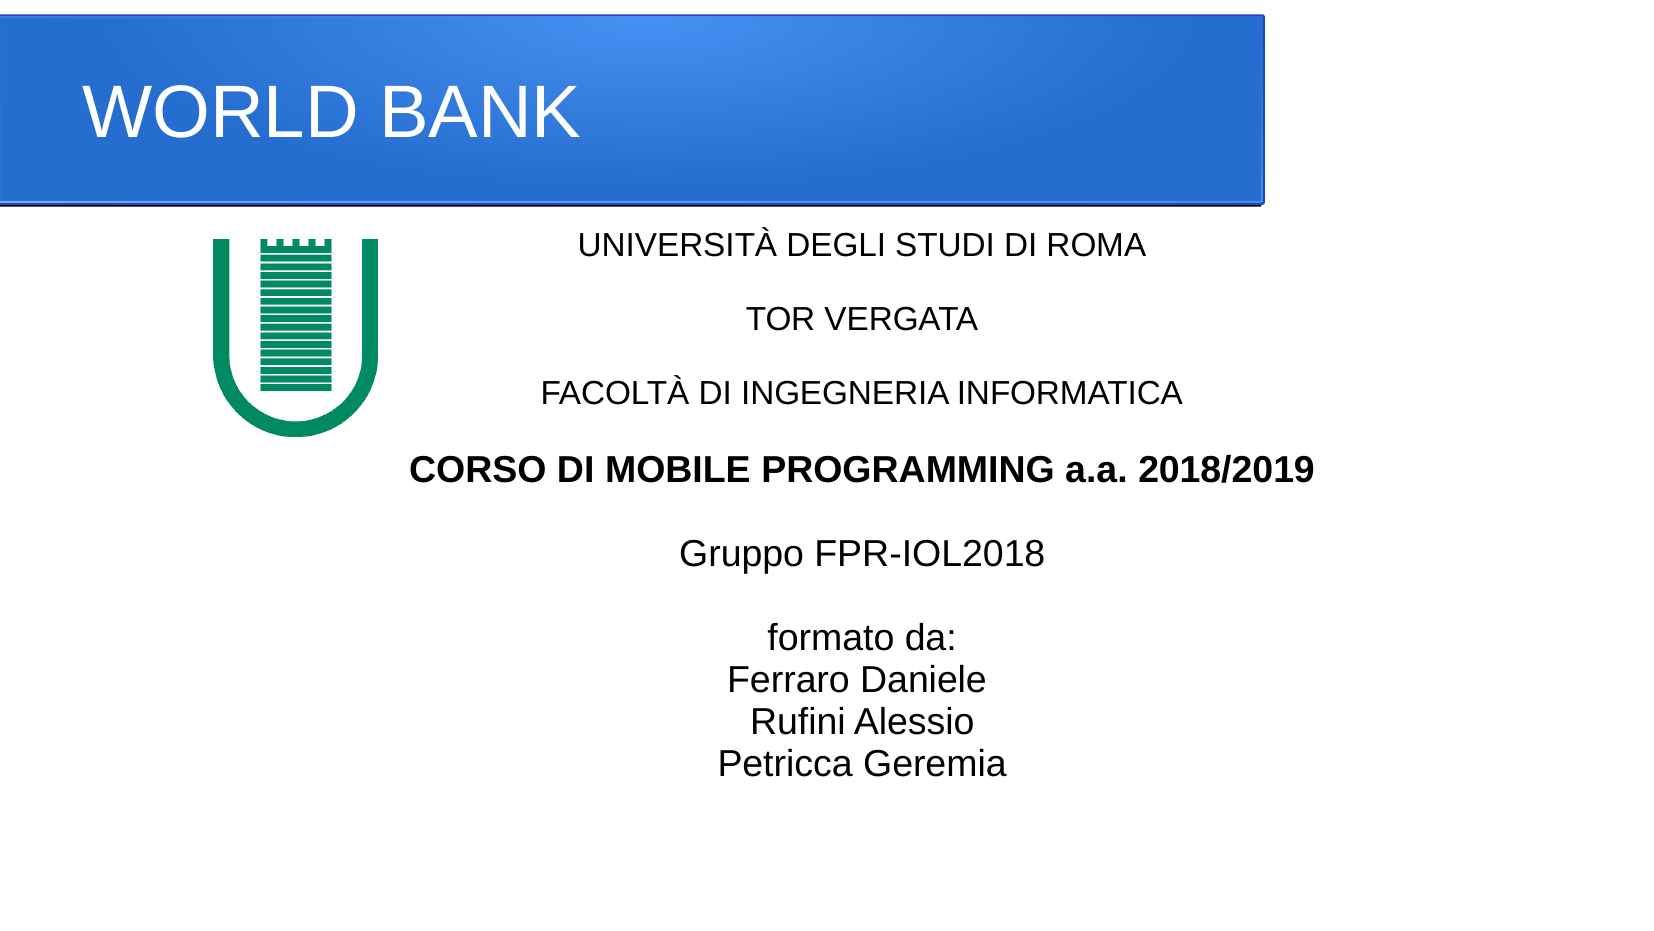

# WORLD BANK
UNIVERSITÀ DEGLI STUDI DI ROMA
TOR VERGATA
FACOLTÀ DI INGEGNERIA INFORMATICA
CORSO DI MOBILE PROGRAMMING a.a. 2018/2019
Gruppo FPR-IOL2018
formato da:
Ferraro Daniele
Rufini Alessio
Petricca Geremia